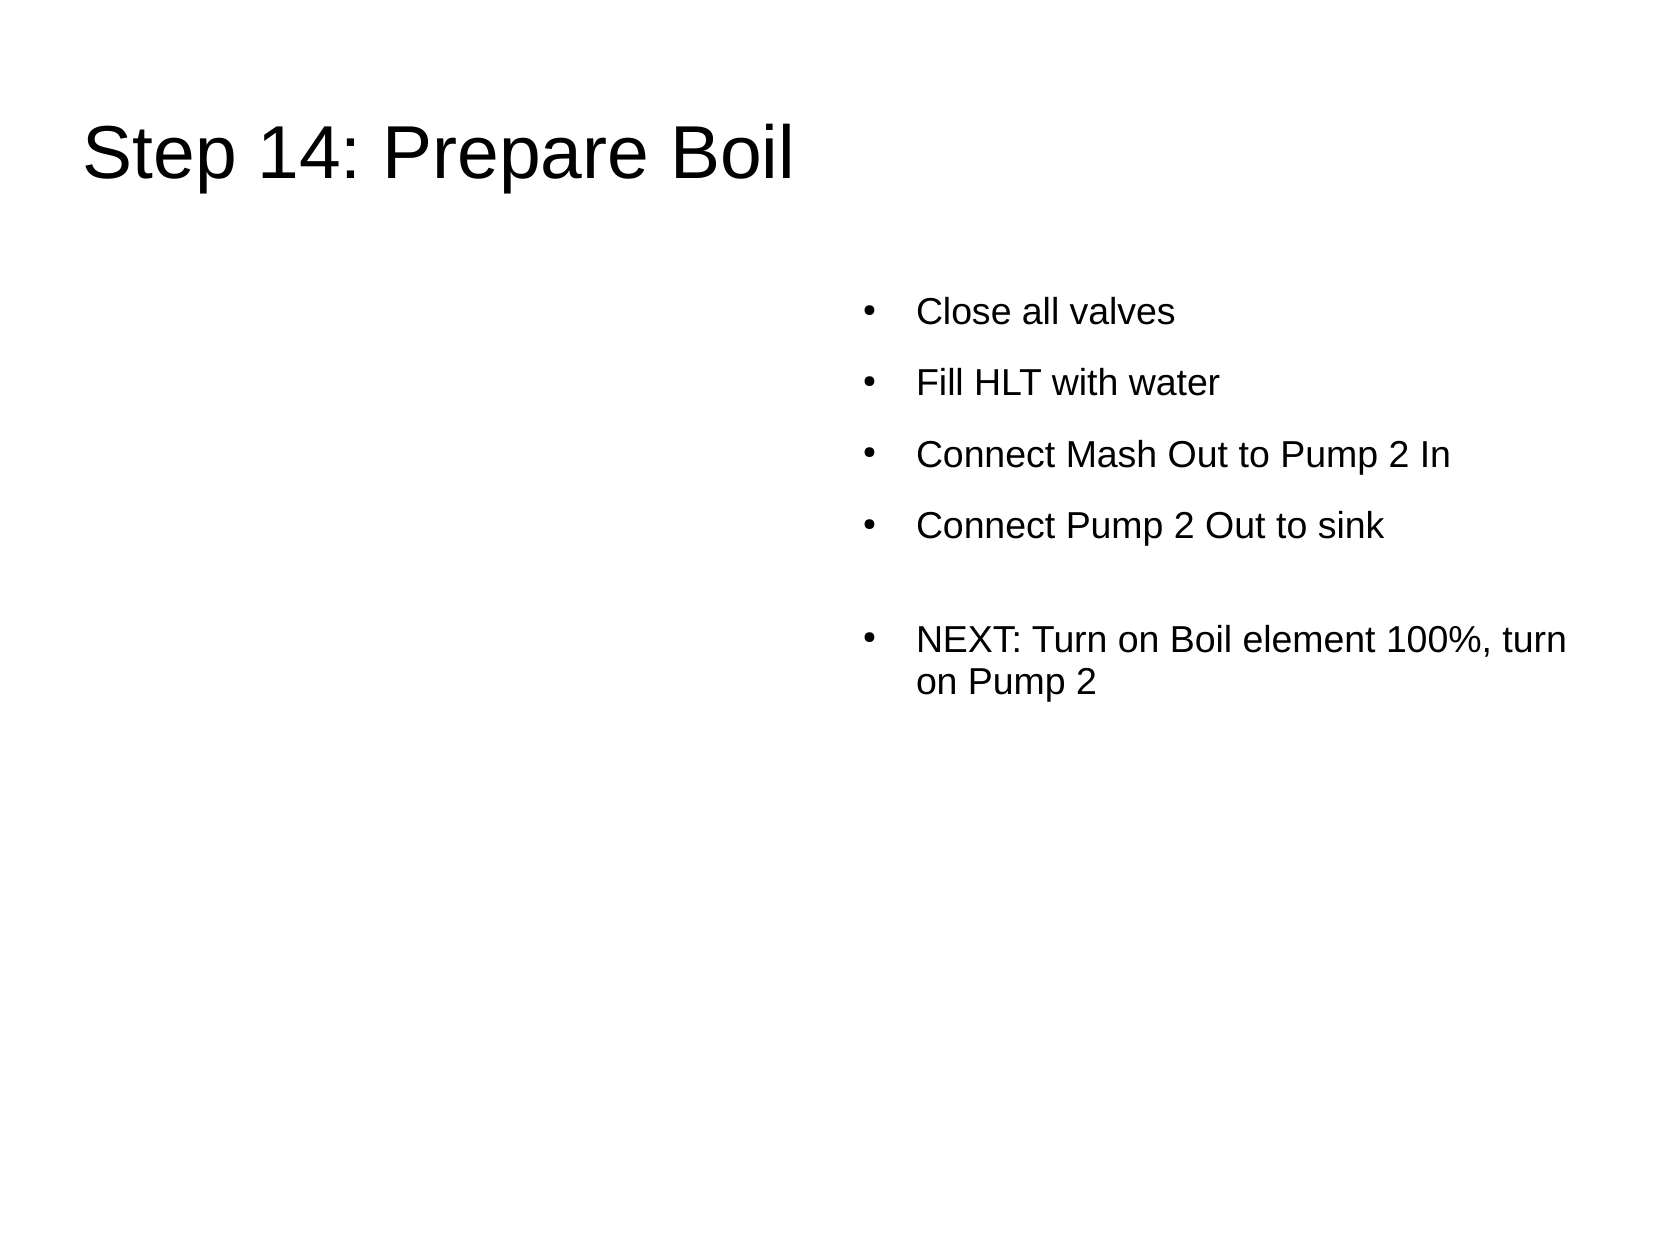

# Step 14: Prepare Boil
Close all valves
Fill HLT with water
Connect Mash Out to Pump 2 In
Connect Pump 2 Out to sink
NEXT: Turn on Boil element 100%, turn on Pump 2